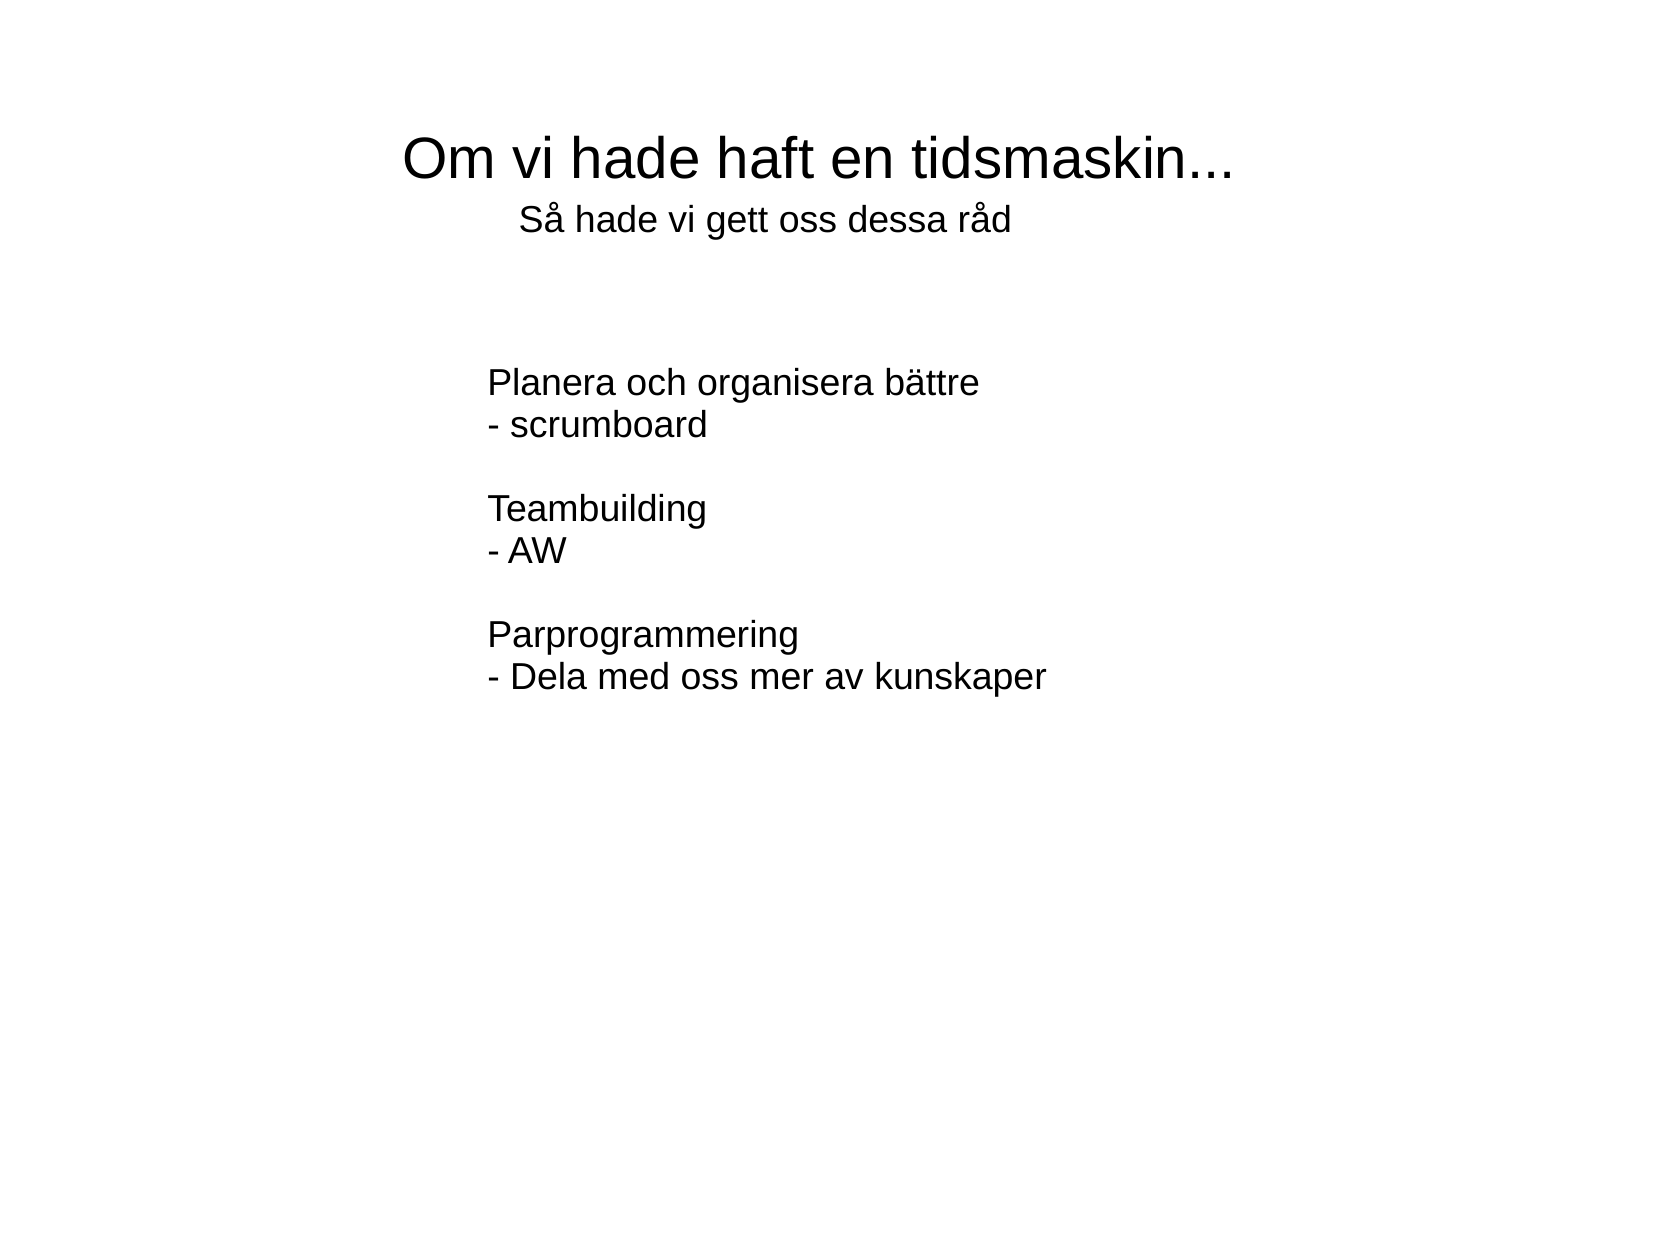

Om vi hade haft en tidsmaskin...
Så hade vi gett oss dessa råd
Planera och organisera bättre
- scrumboard
Teambuilding
- AW
Parprogrammering
- Dela med oss mer av kunskaper